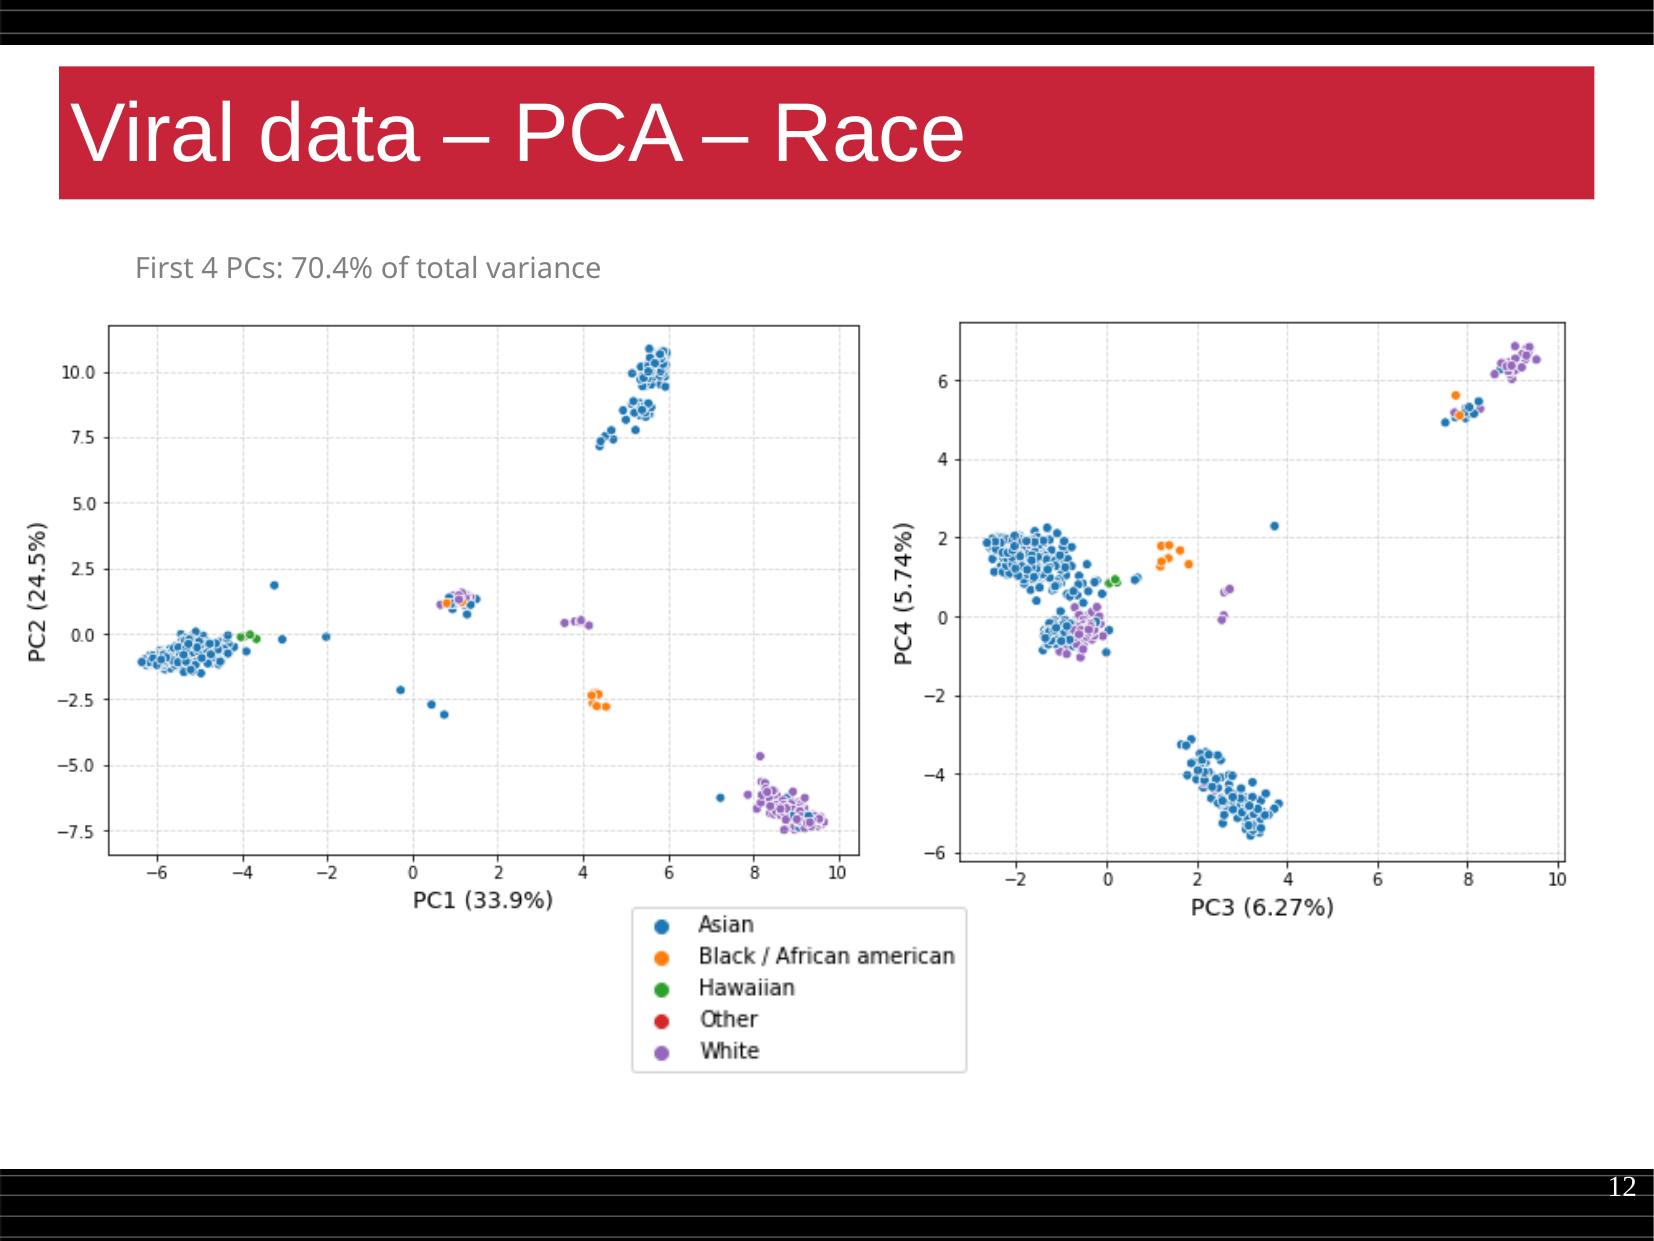

# Viral data – PCA – Race
First 4 PCs: 70.4% of total variance
12